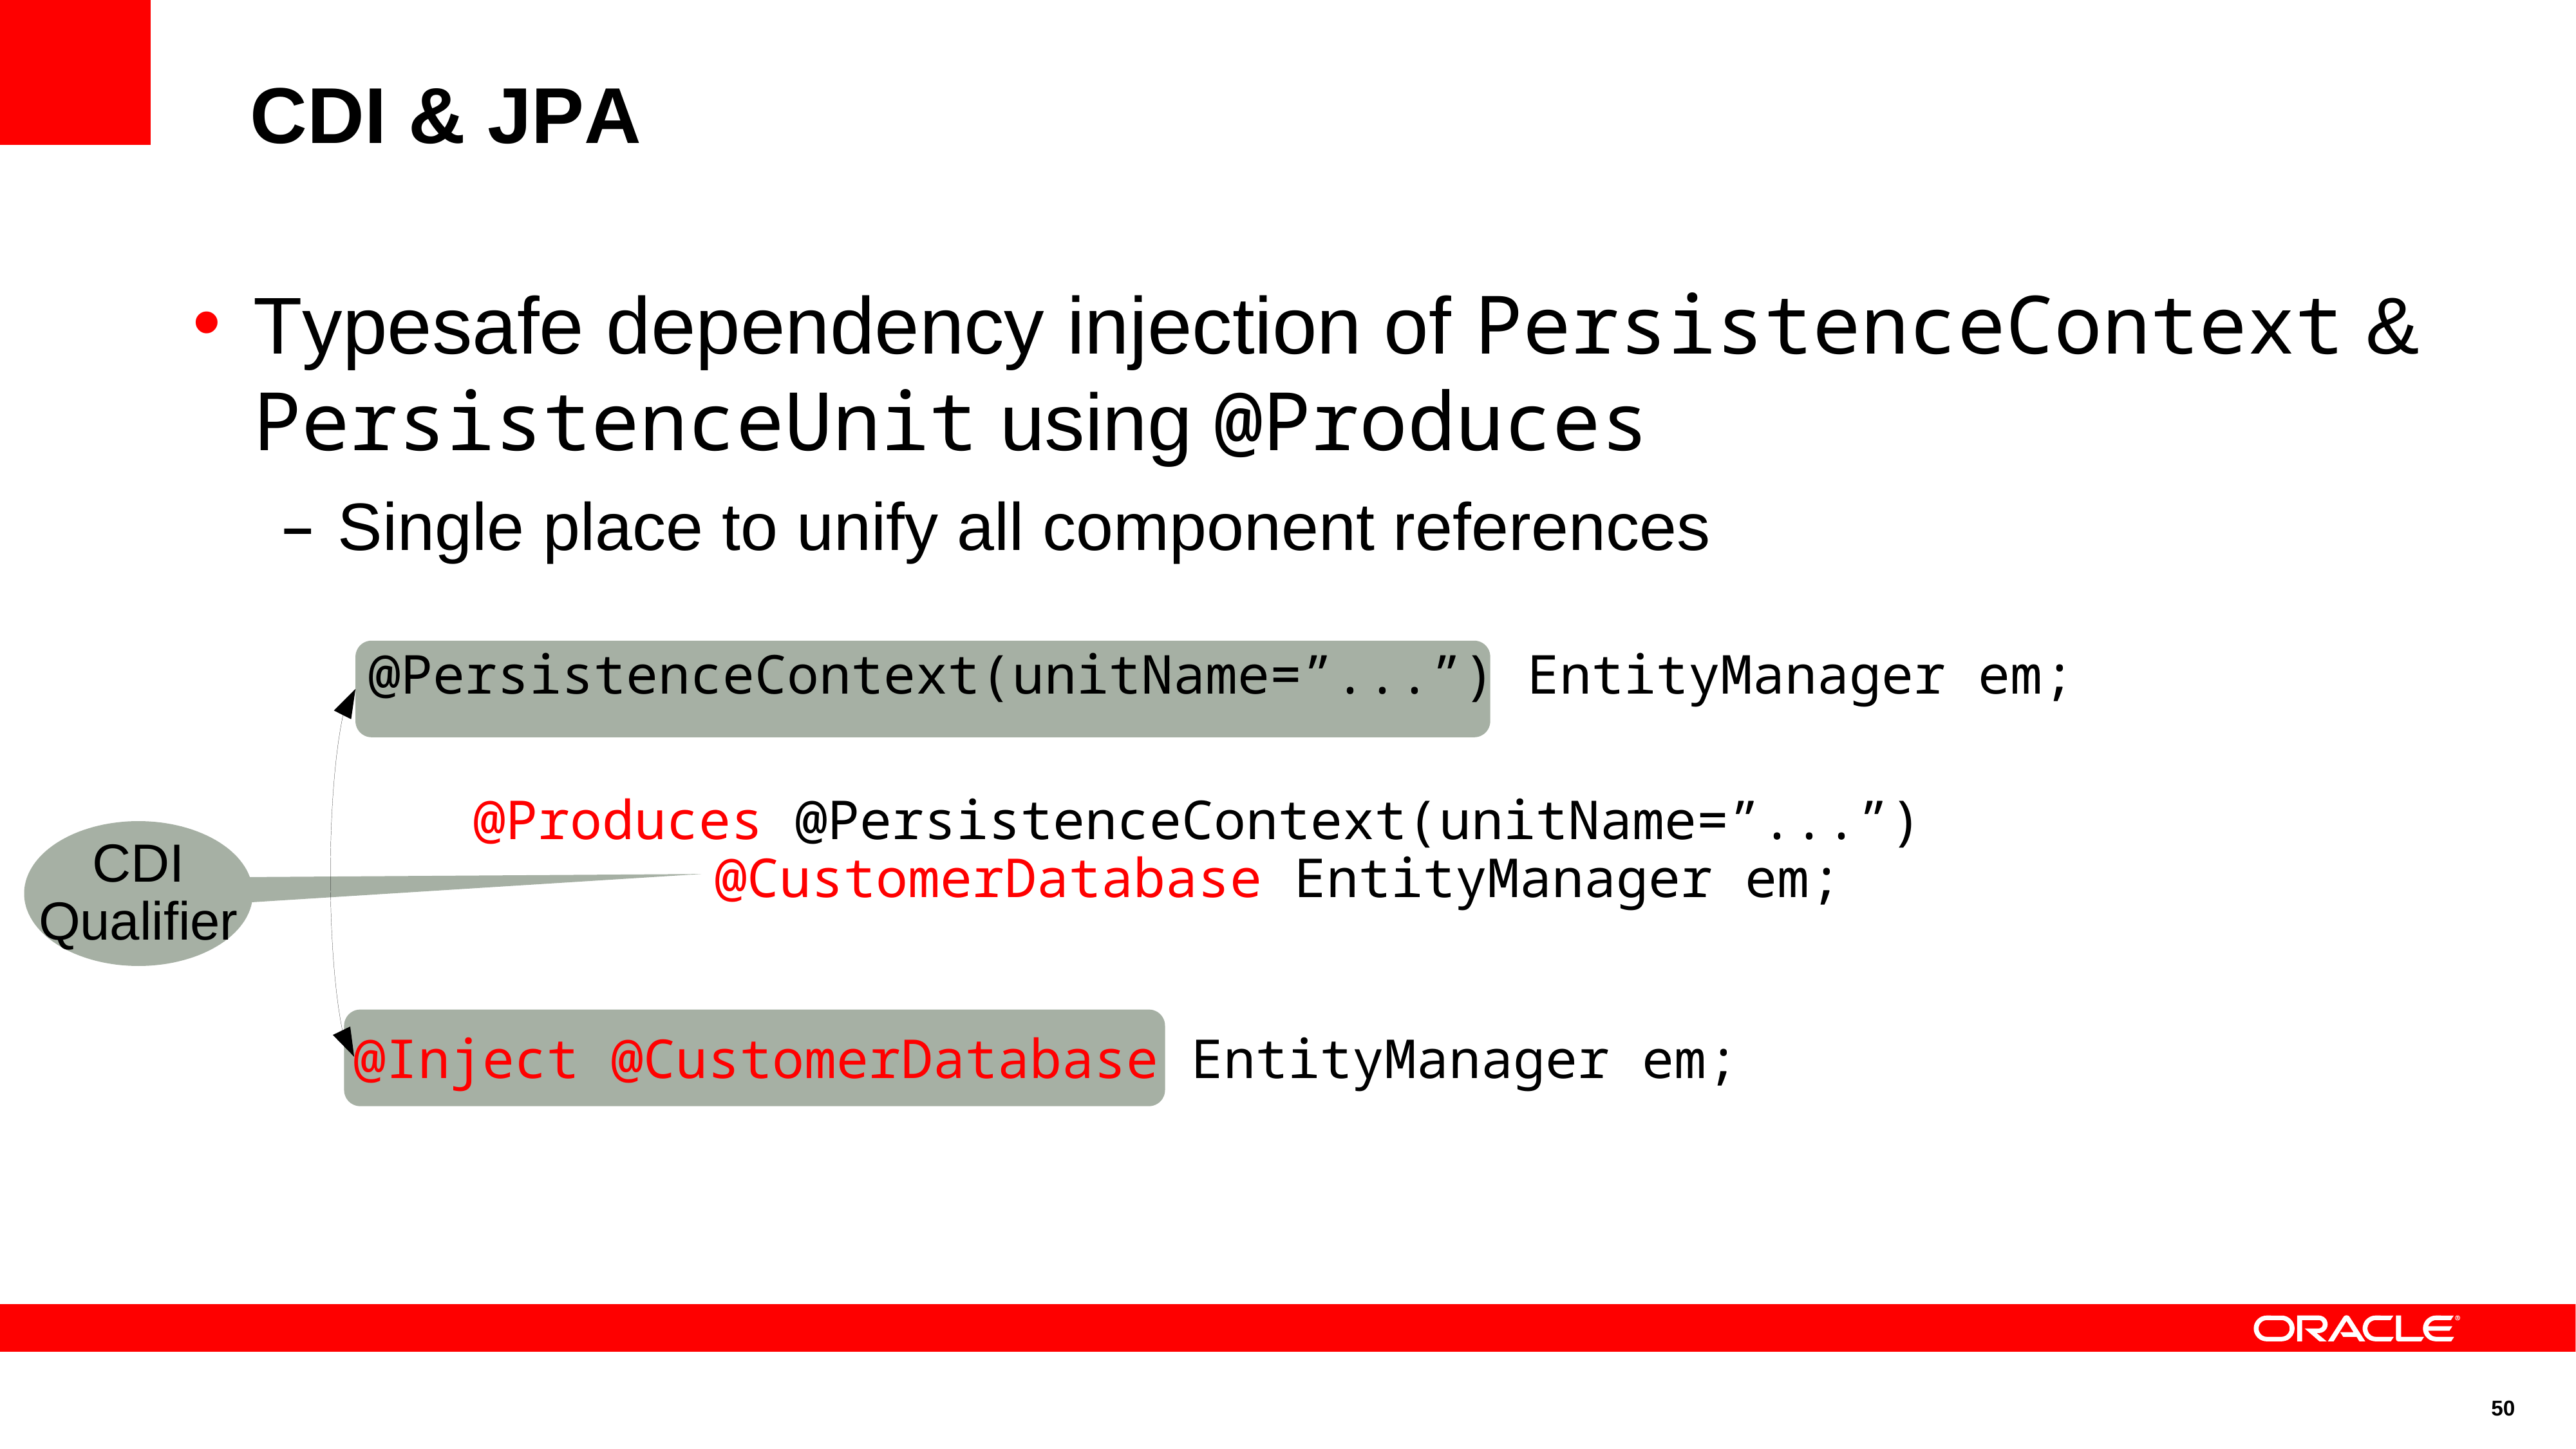

# CDI & JPA
Typesafe dependency injection of PersistenceContext & PersistenceUnit using @Produces
Single place to unify all component references
@PersistenceContext(unitName=”...”) EntityManager em;
@Produces @PersistenceContext(unitName=”...”)
 @CustomerDatabase EntityManager em;
CDI
Qualifier
@Inject @CustomerDatabase EntityManager em;